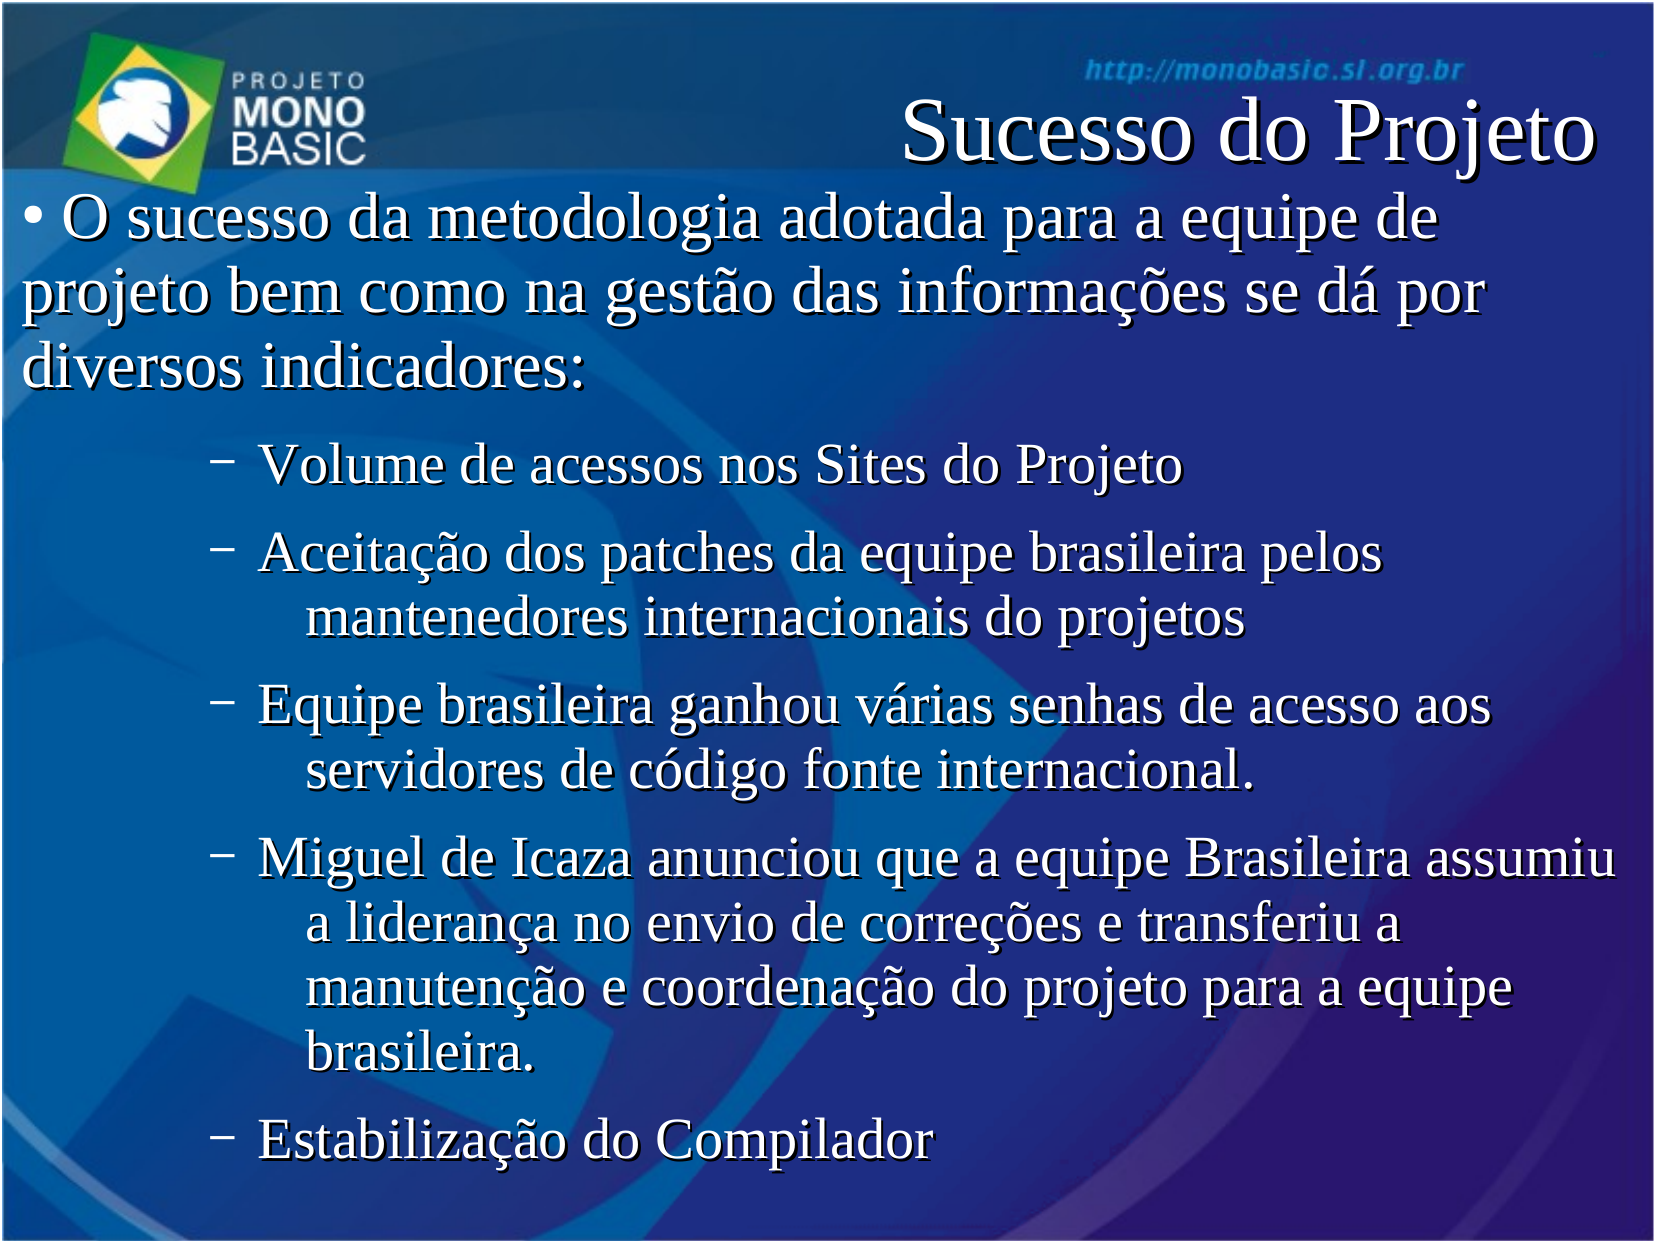

# Sucesso do Projeto
 O sucesso da metodologia adotada para a equipe de projeto bem como na gestão das informações se dá por diversos indicadores:
Volume de acessos nos Sites do Projeto
Aceitação dos patches da equipe brasileira pelos mantenedores internacionais do projetos
Equipe brasileira ganhou várias senhas de acesso aos servidores de código fonte internacional.
Miguel de Icaza anunciou que a equipe Brasileira assumiu a liderança no envio de correções e transferiu a manutenção e coordenação do projeto para a equipe brasileira.
Estabilização do Compilador